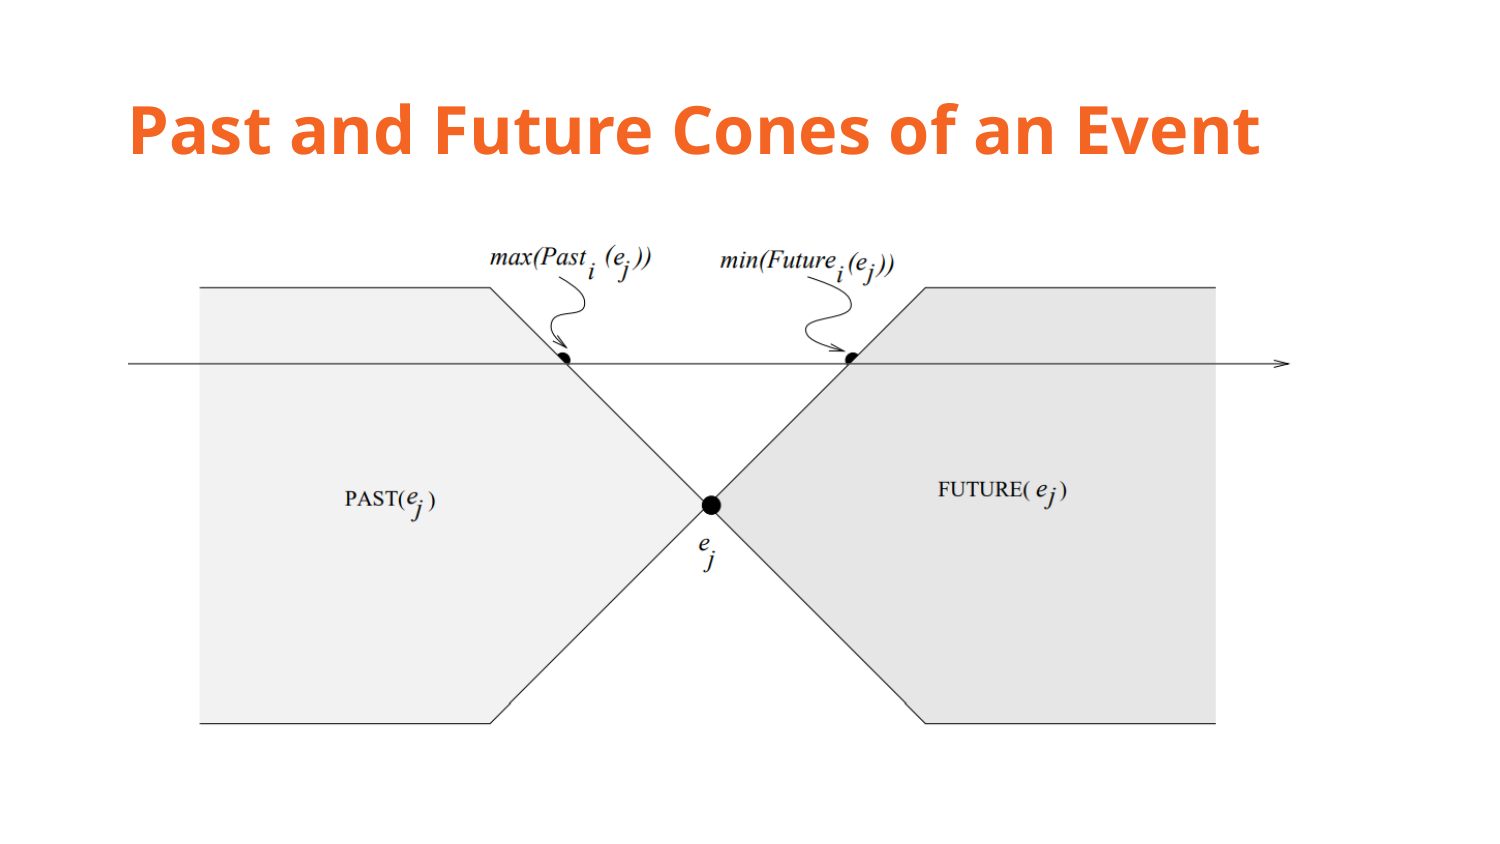

# Past and Future Cones of an Event